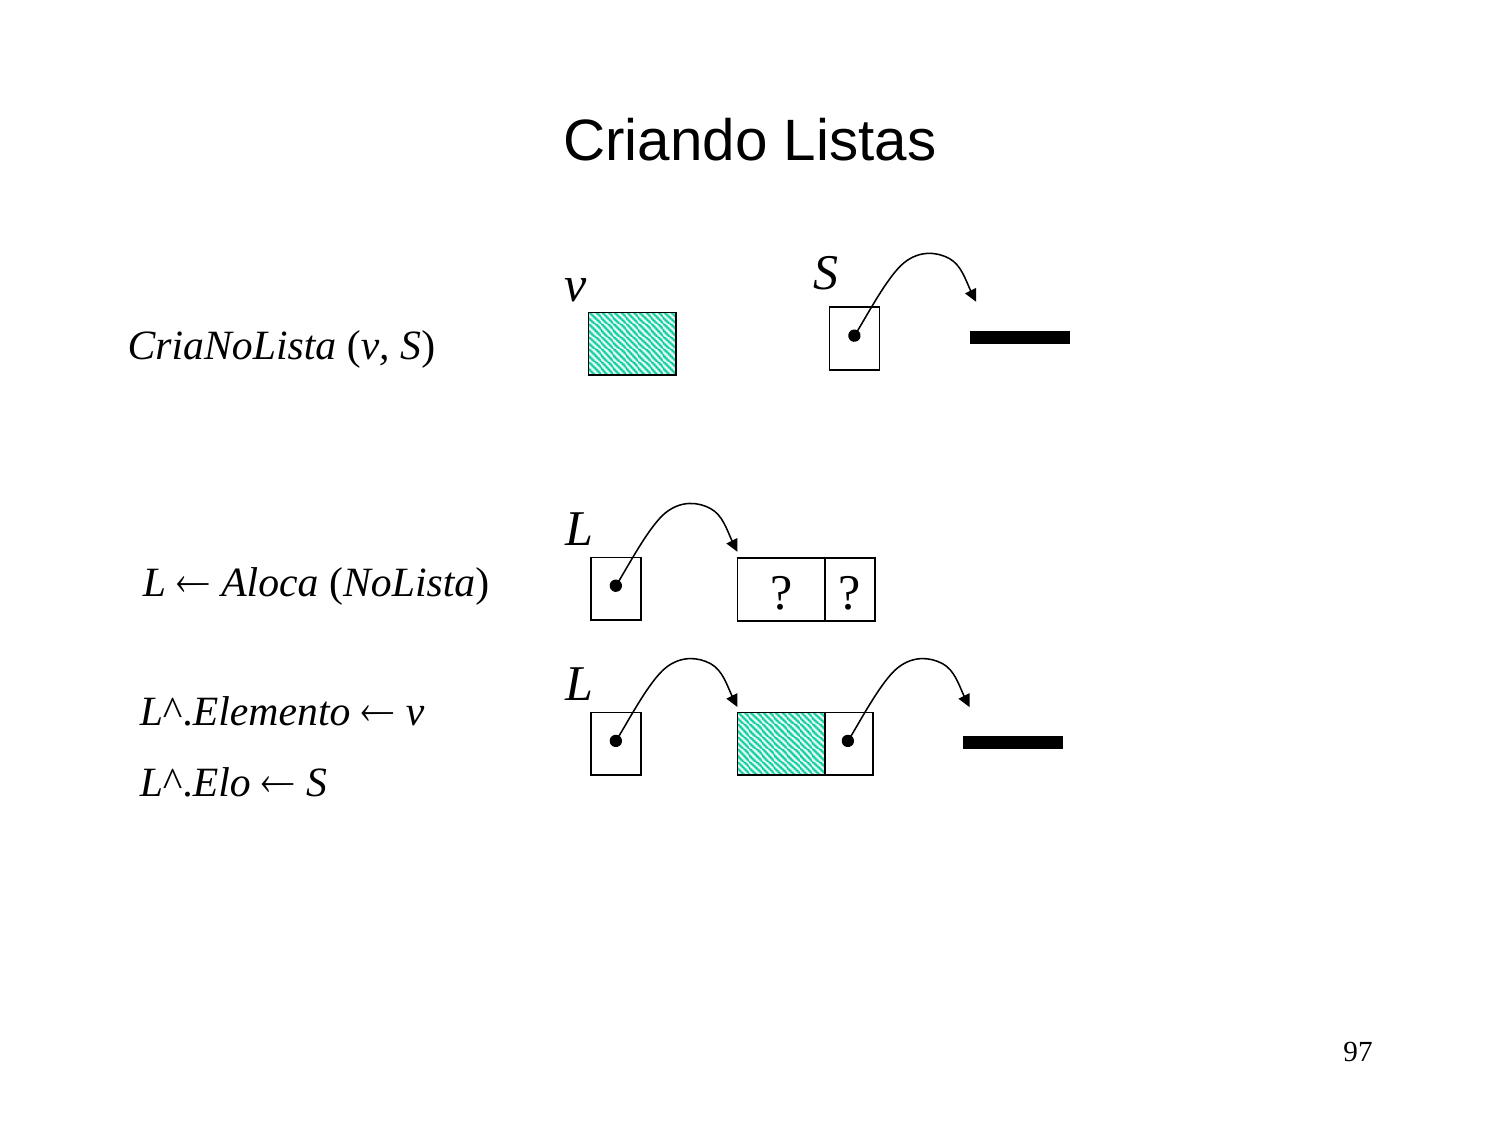

# Criando Listas
S
v
CriaNoLista (v, S)
L
?
?
L  Aloca (NoLista)
L
 L^.Elemento  v
 L^.Elo  S
97